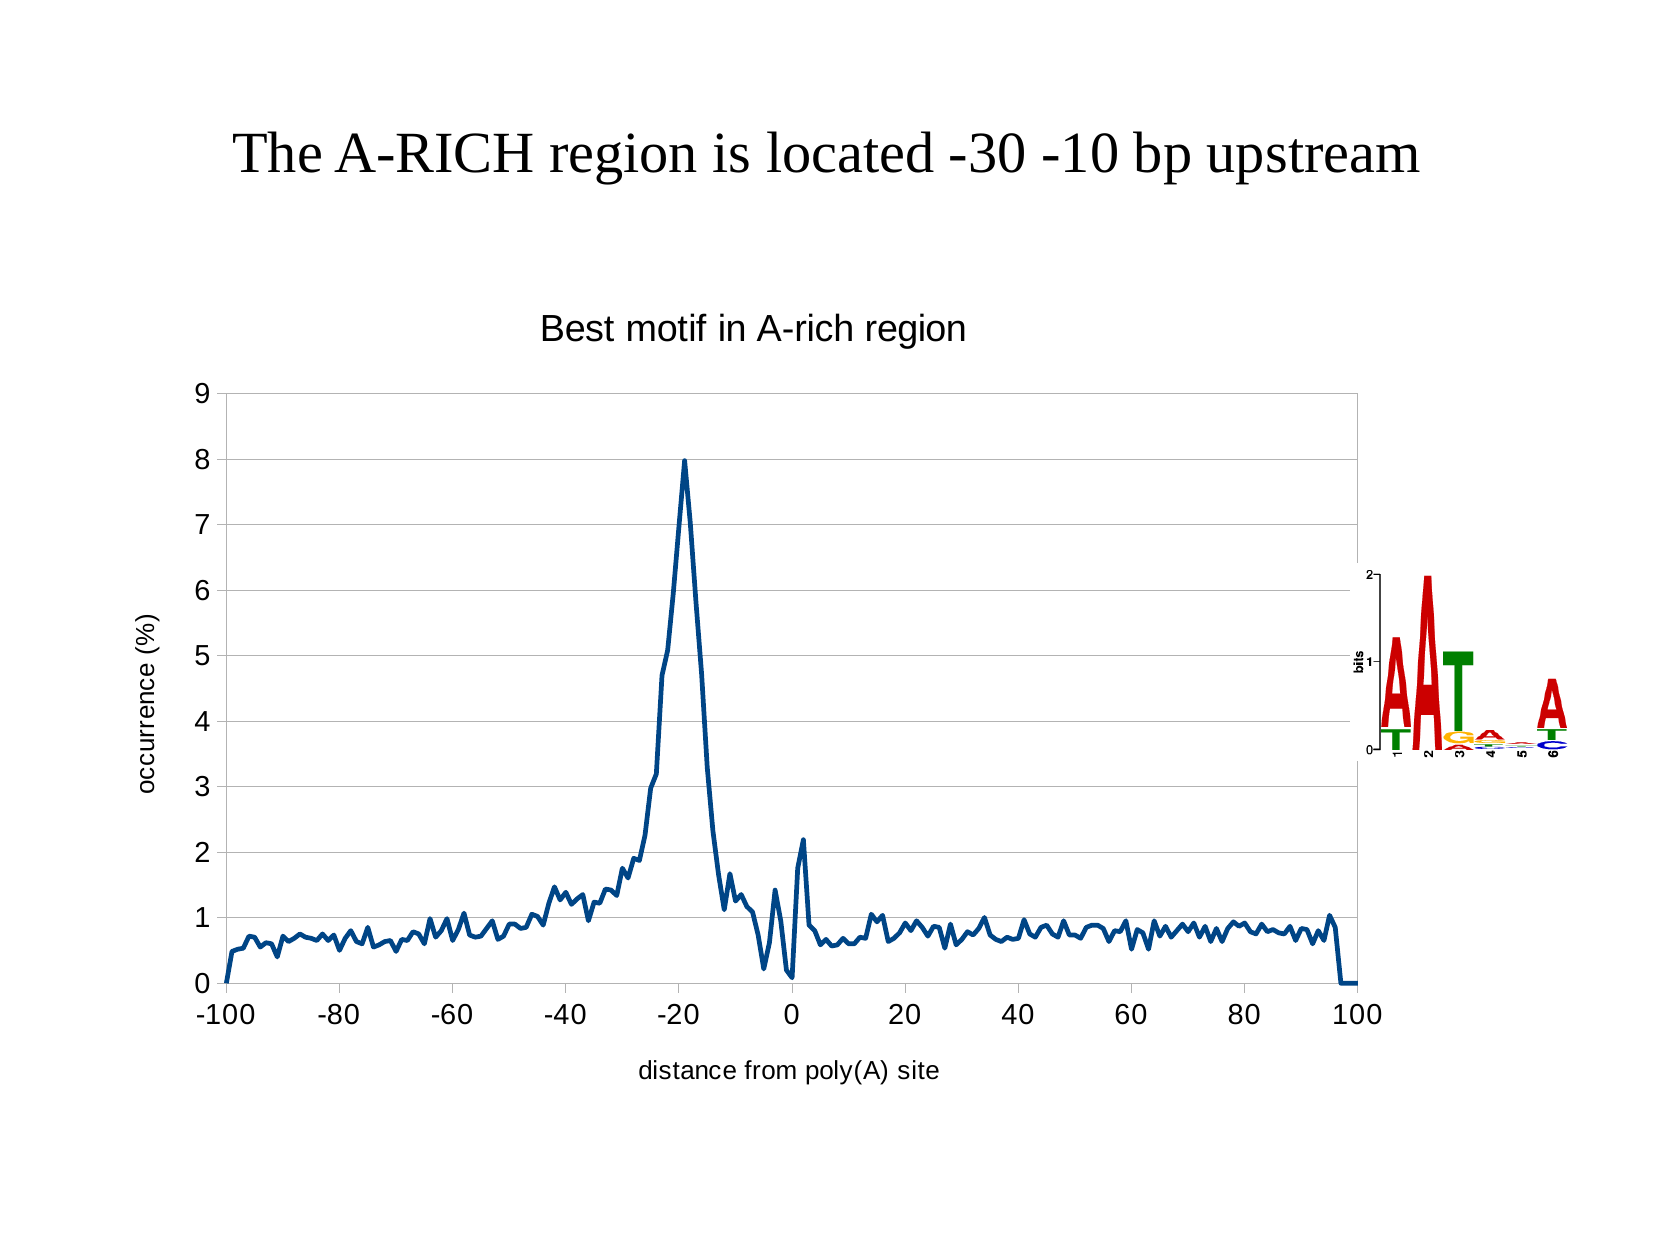

# The A-RICH region is located -30 -10 bp upstream
### Chart: Best motif in A-rich region
| Category | |
|---|---|